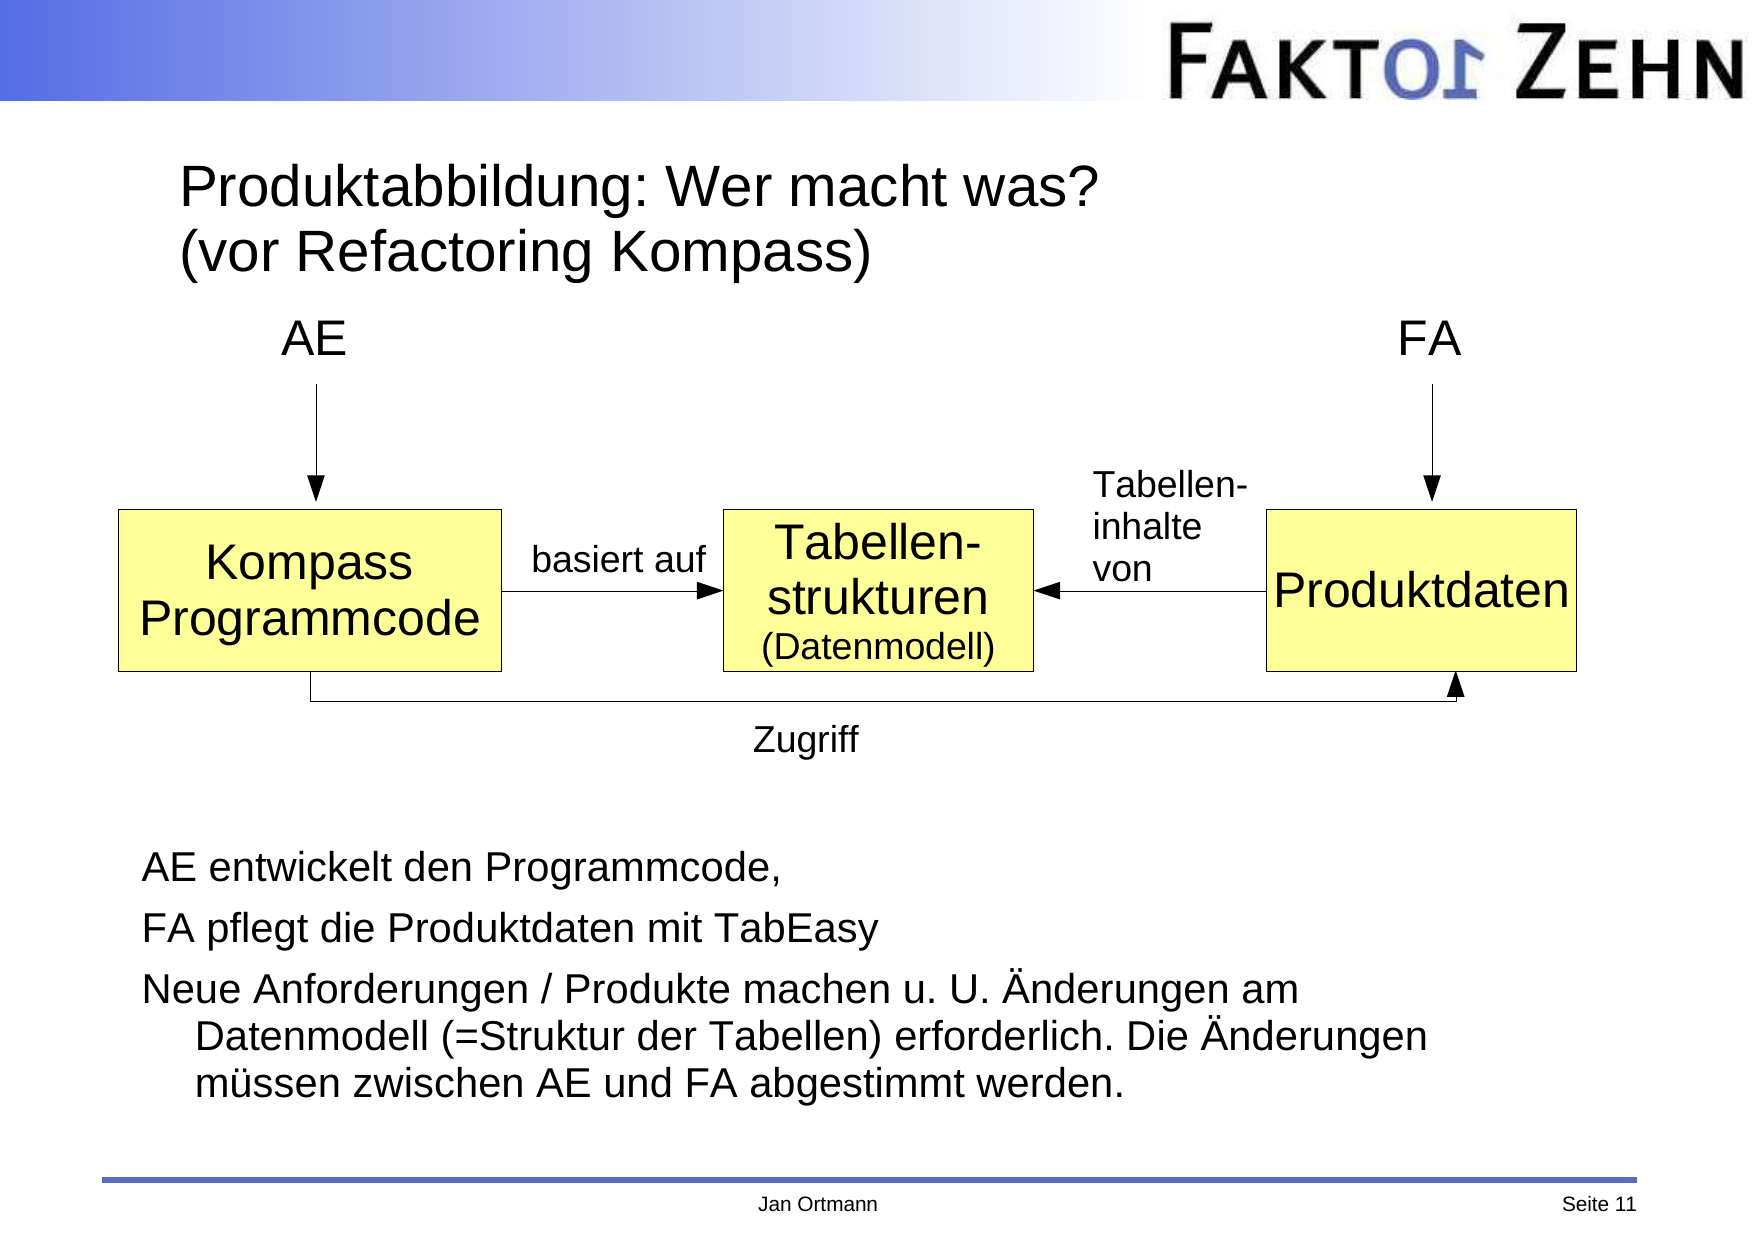

# Produktabbildung: Wer macht was? (vor Refactoring Kompass)
AE
FA
Tabellen-
inhalte von
Kompass
Programmcode
Tabellen-
strukturen
(Datenmodell)
Produktdaten
basiert auf
Zugriff
AE entwickelt den Programmcode,
FA pflegt die Produktdaten mit TabEasy
Neue Anforderungen / Produkte machen u. U. Änderungen am Datenmodell (=Struktur der Tabellen) erforderlich. Die Änderungen müssen zwischen AE und FA abgestimmt werden.